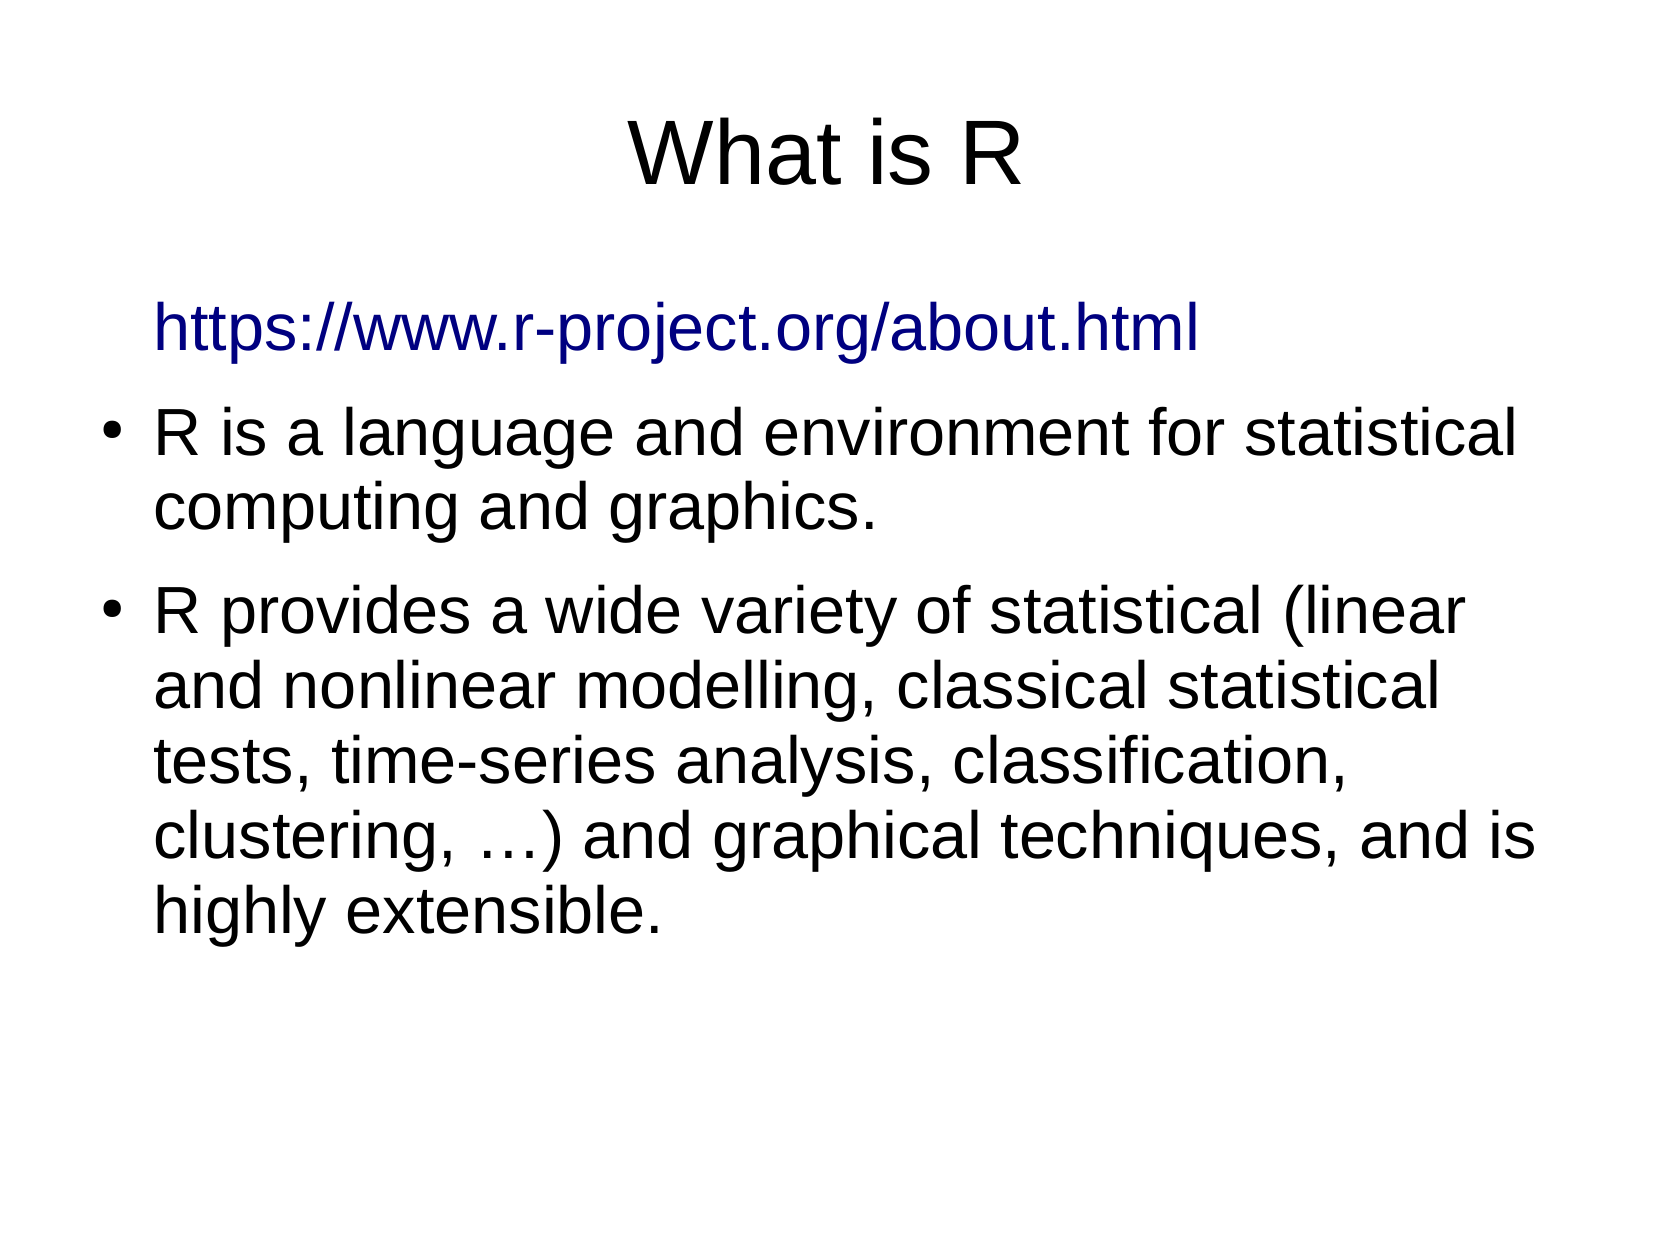

# What is R
https://www.r-project.org/about.html
R is a language and environment for statistical computing and graphics.
R provides a wide variety of statistical (linear and nonlinear modelling, classical statistical tests, time-series analysis, classification, clustering, …) and graphical techniques, and is highly extensible.